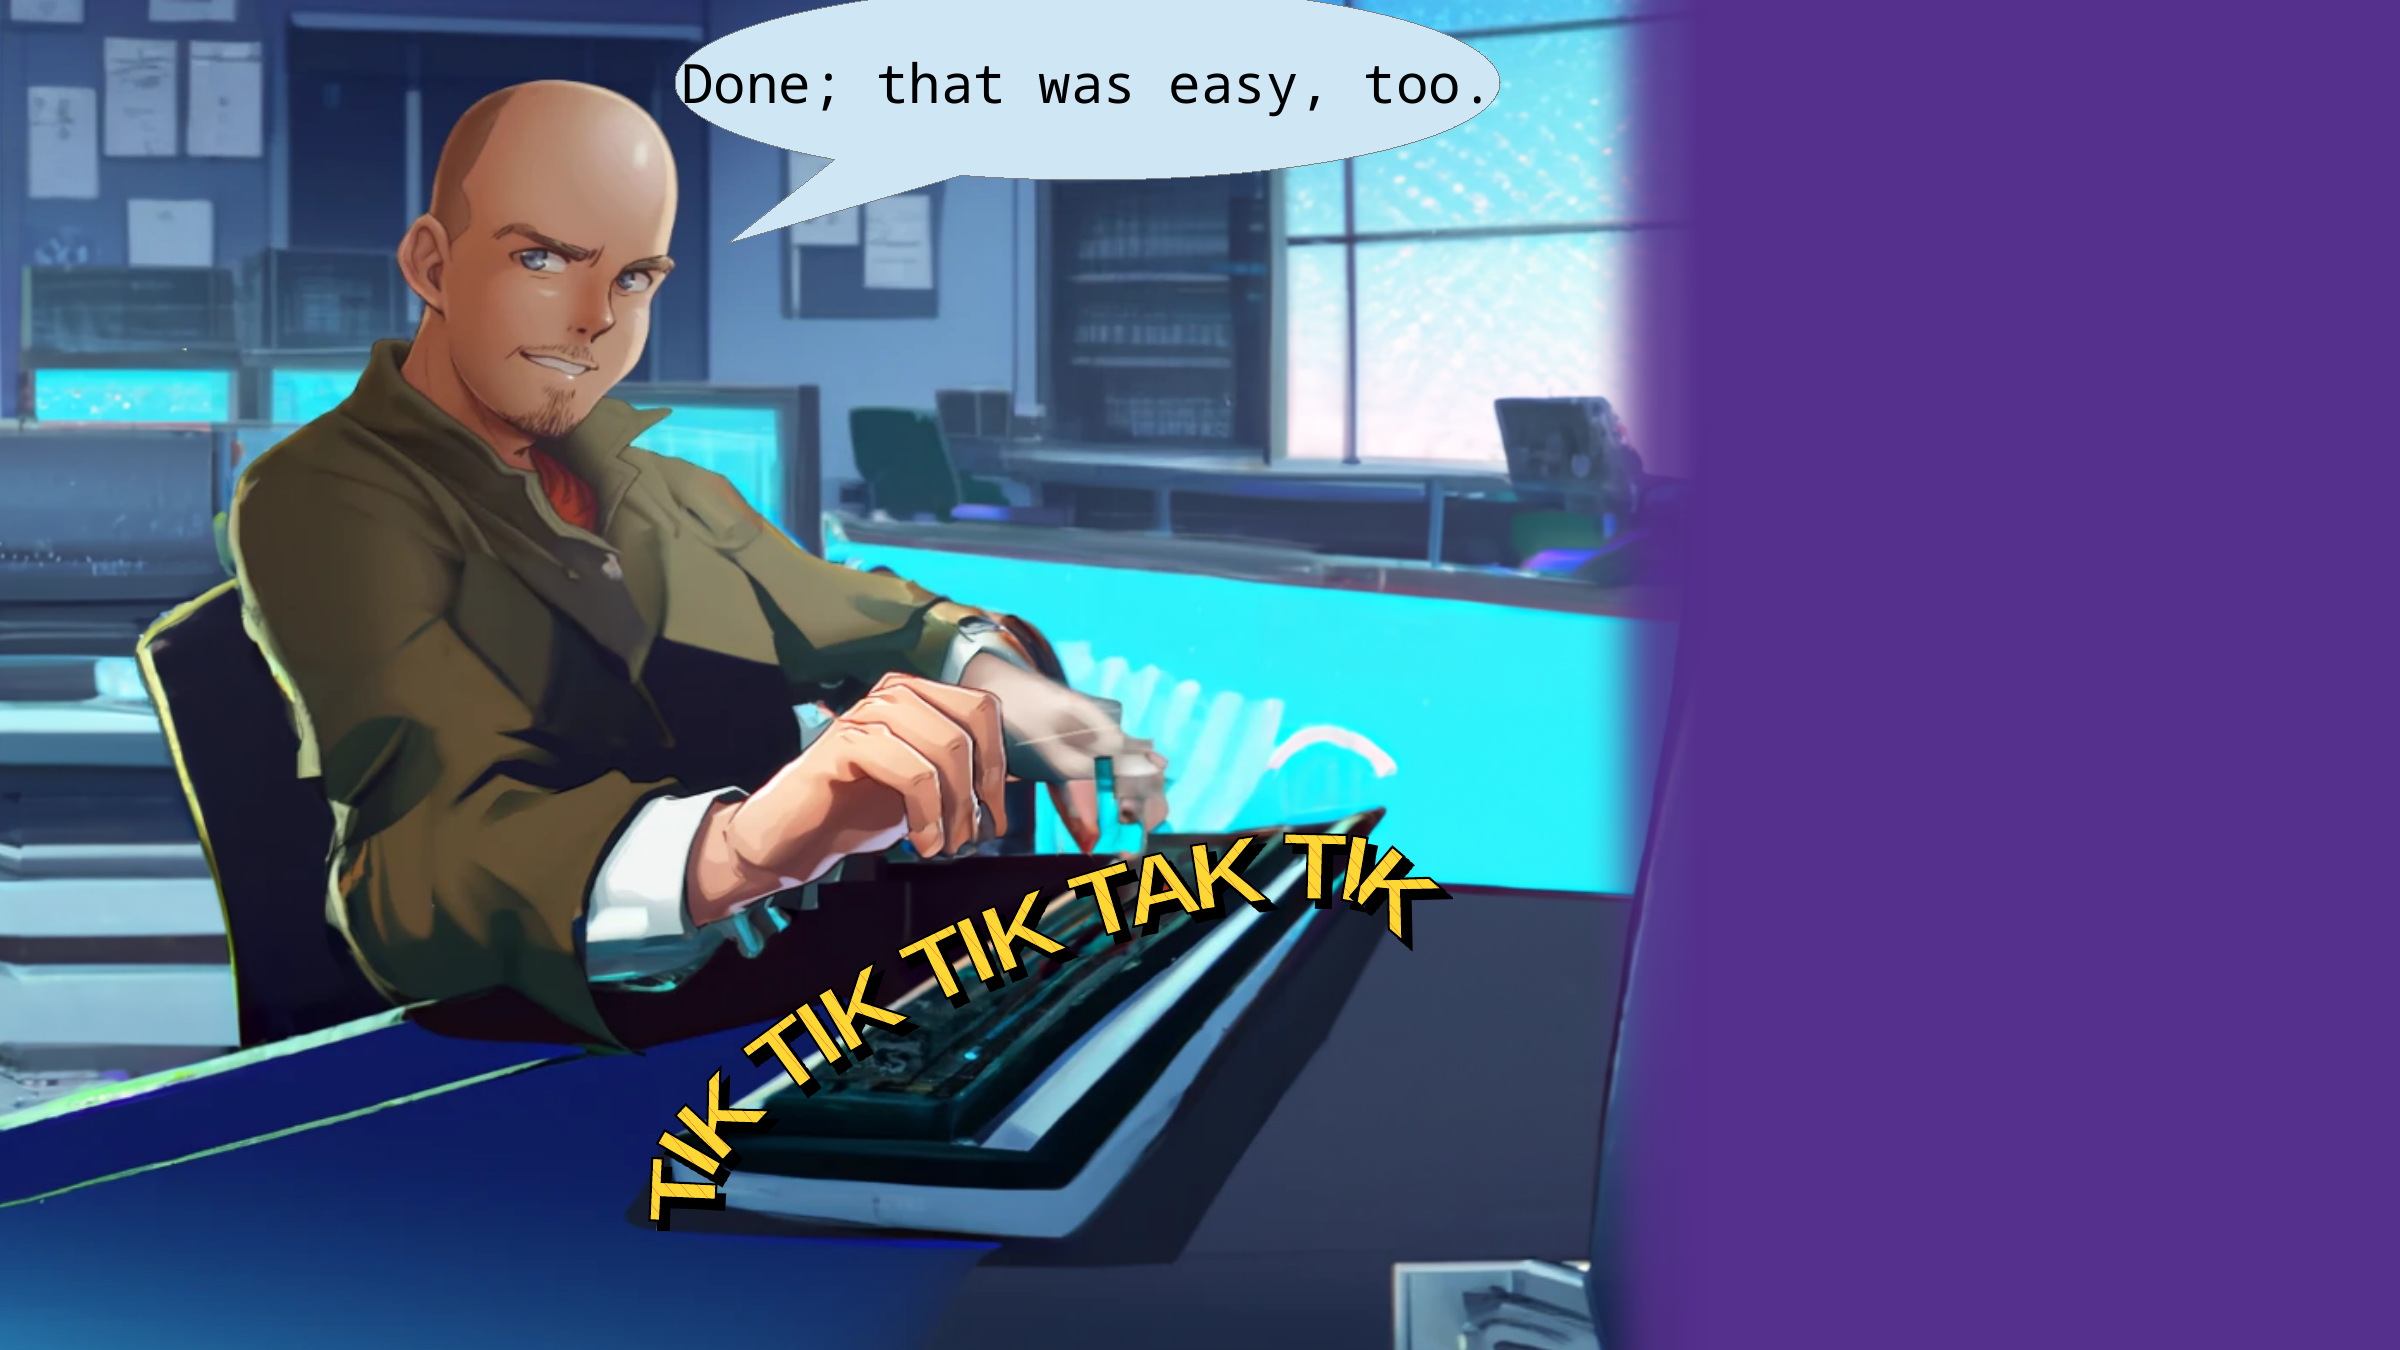

Done; that was easy, too.
TIK TIK TIK TAK TIK